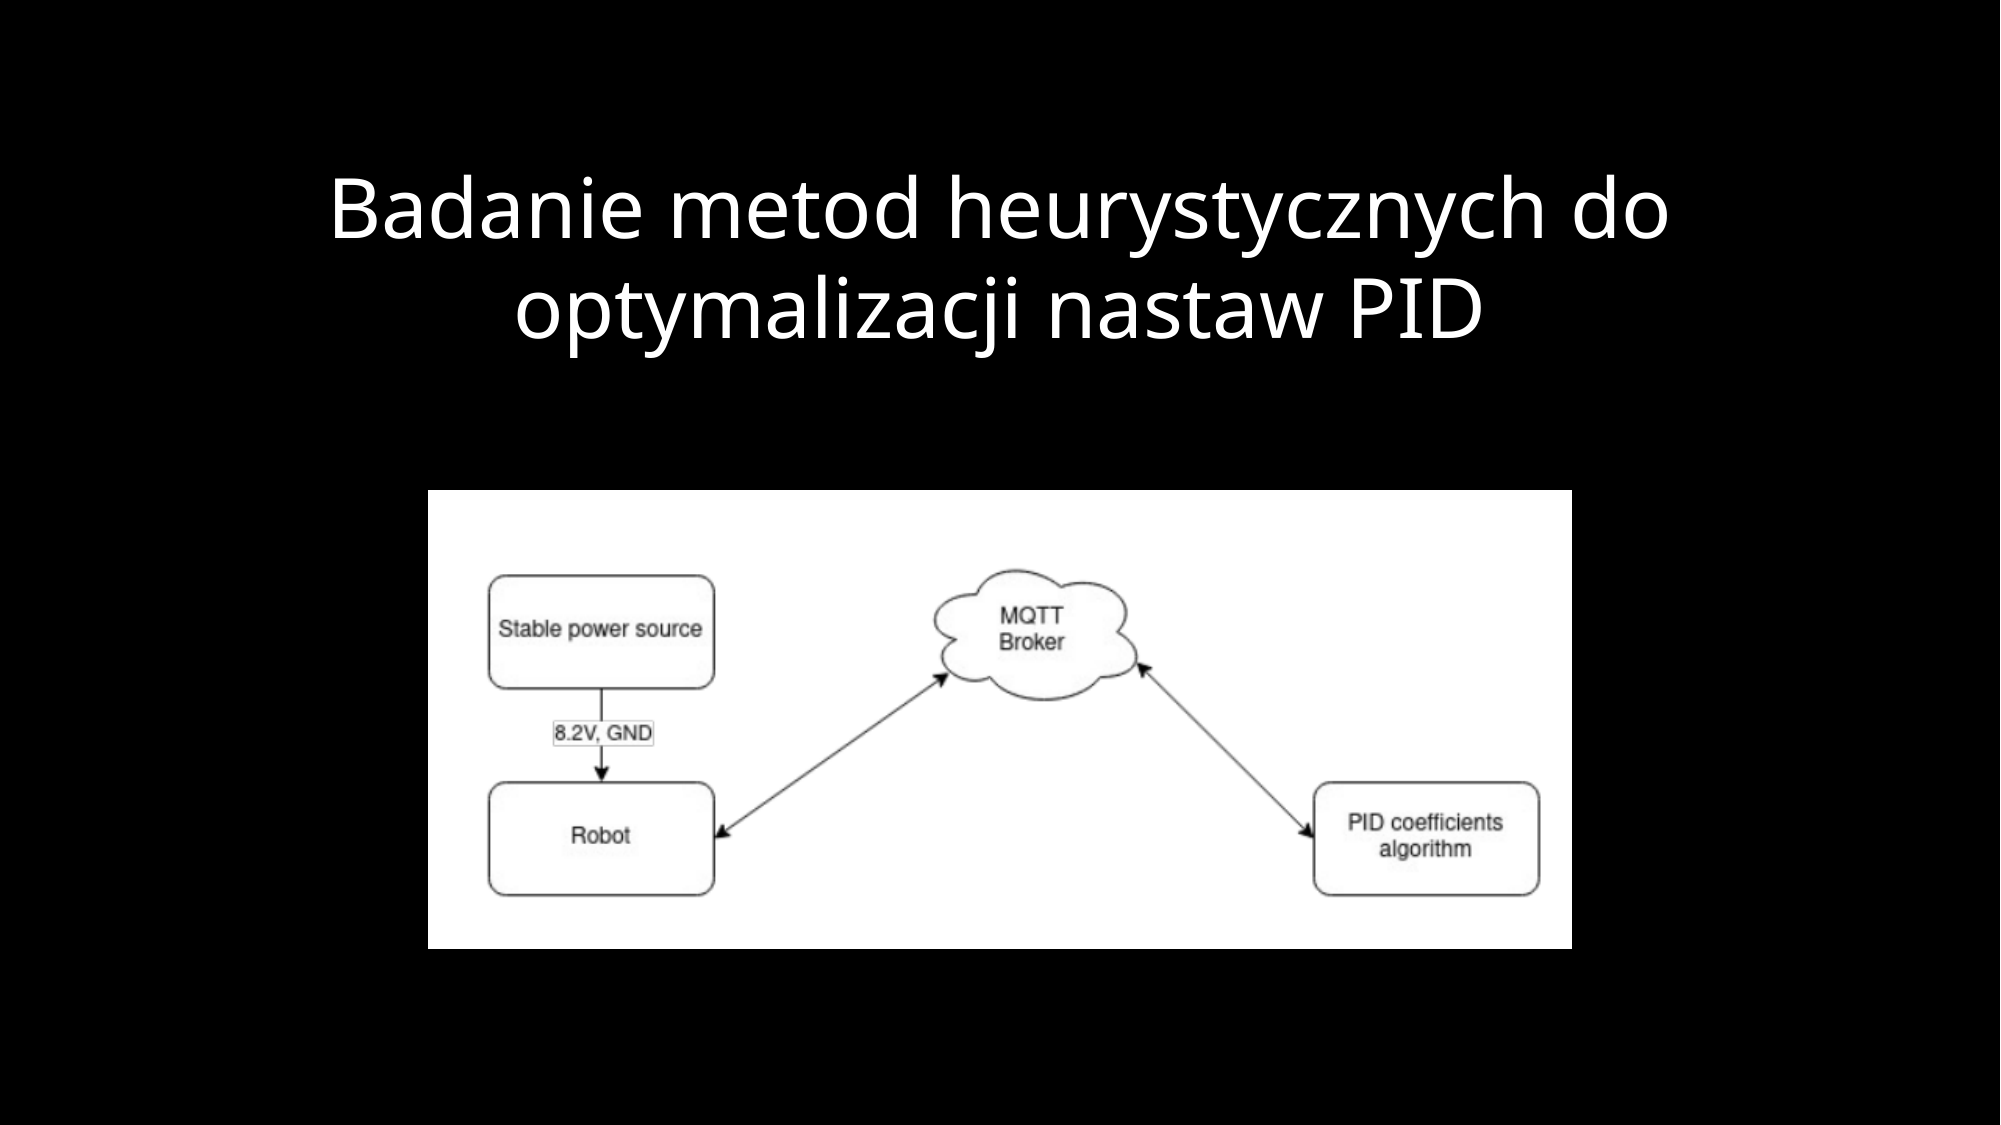

# Badanie metod heurystycznych do optymalizacji nastaw PID